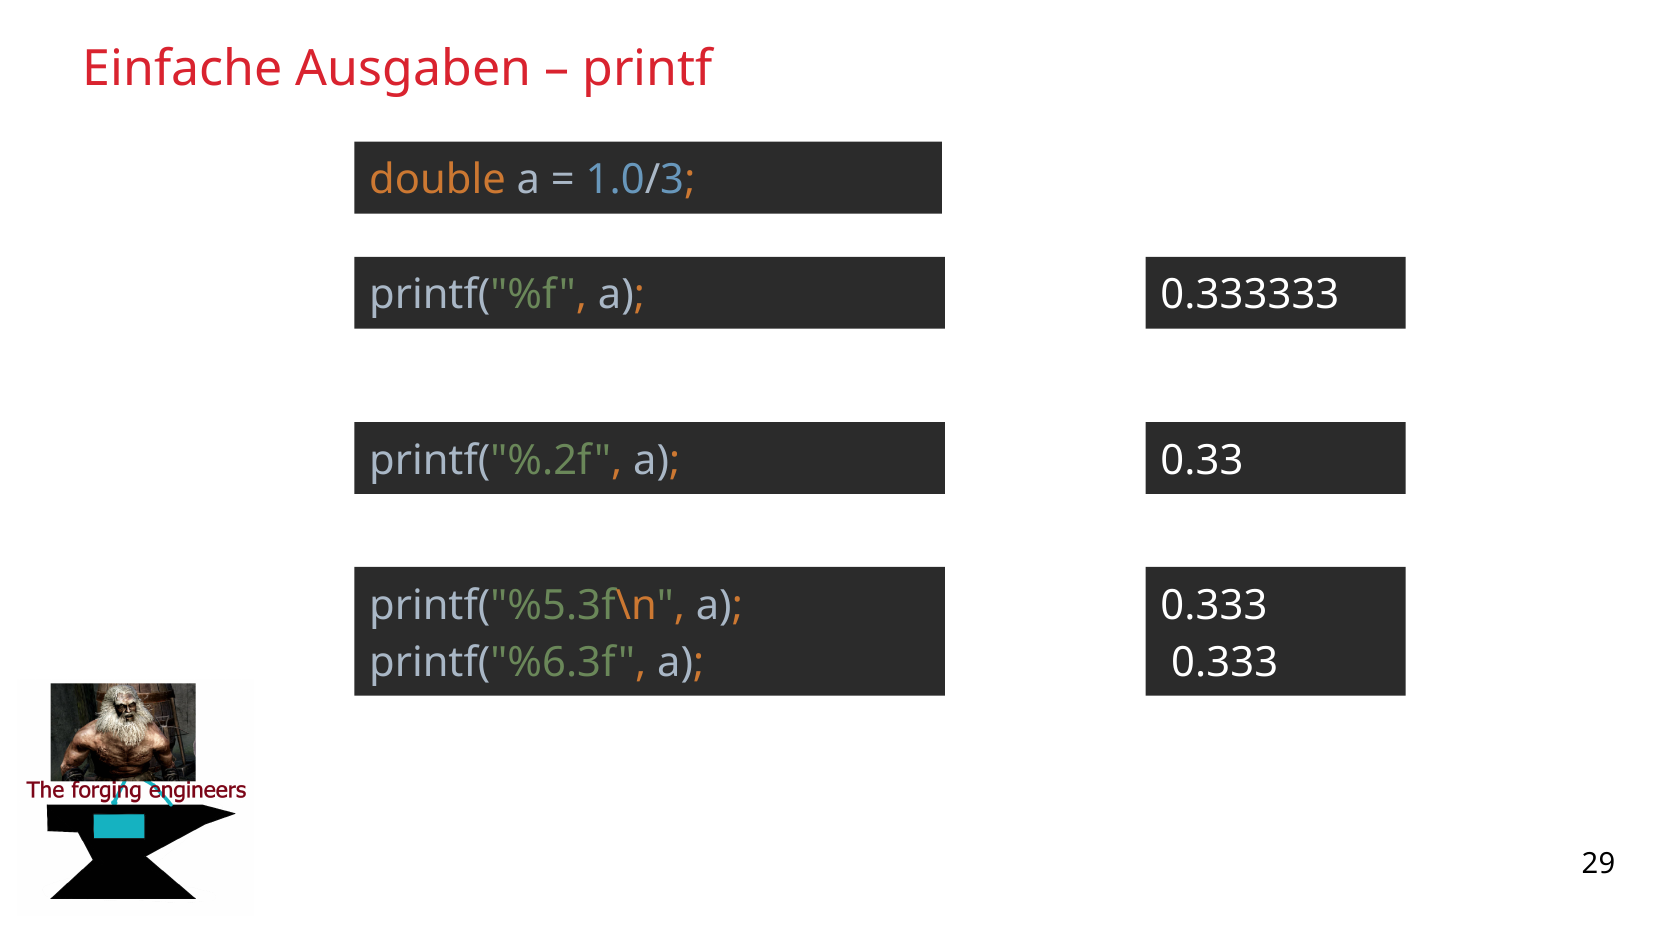

# Einfache Ausgaben – printf
double a = 1.0/3;
printf("%f", a);
0.333333
printf("%.2f", a);
0.33
printf("%5.3f\n", a);
printf("%6.3f", a);
0.333
 0.333